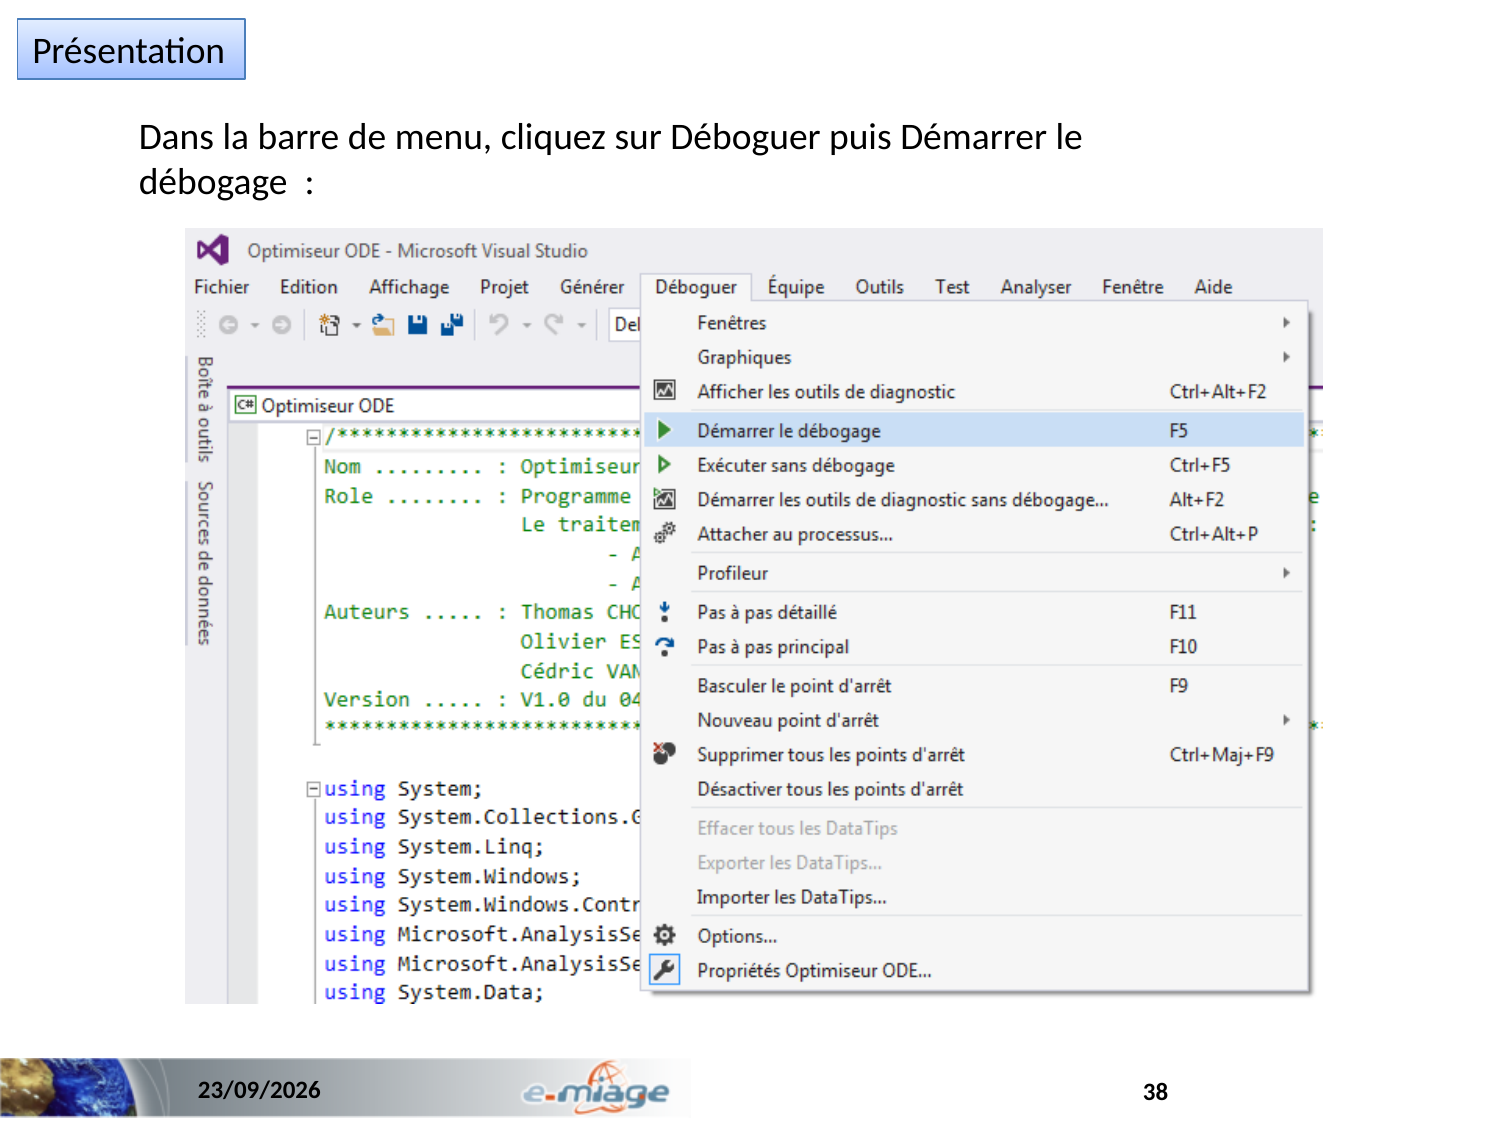

Présentation
Dans la barre de menu, cliquez sur Déboguer puis Démarrer le débogage  :